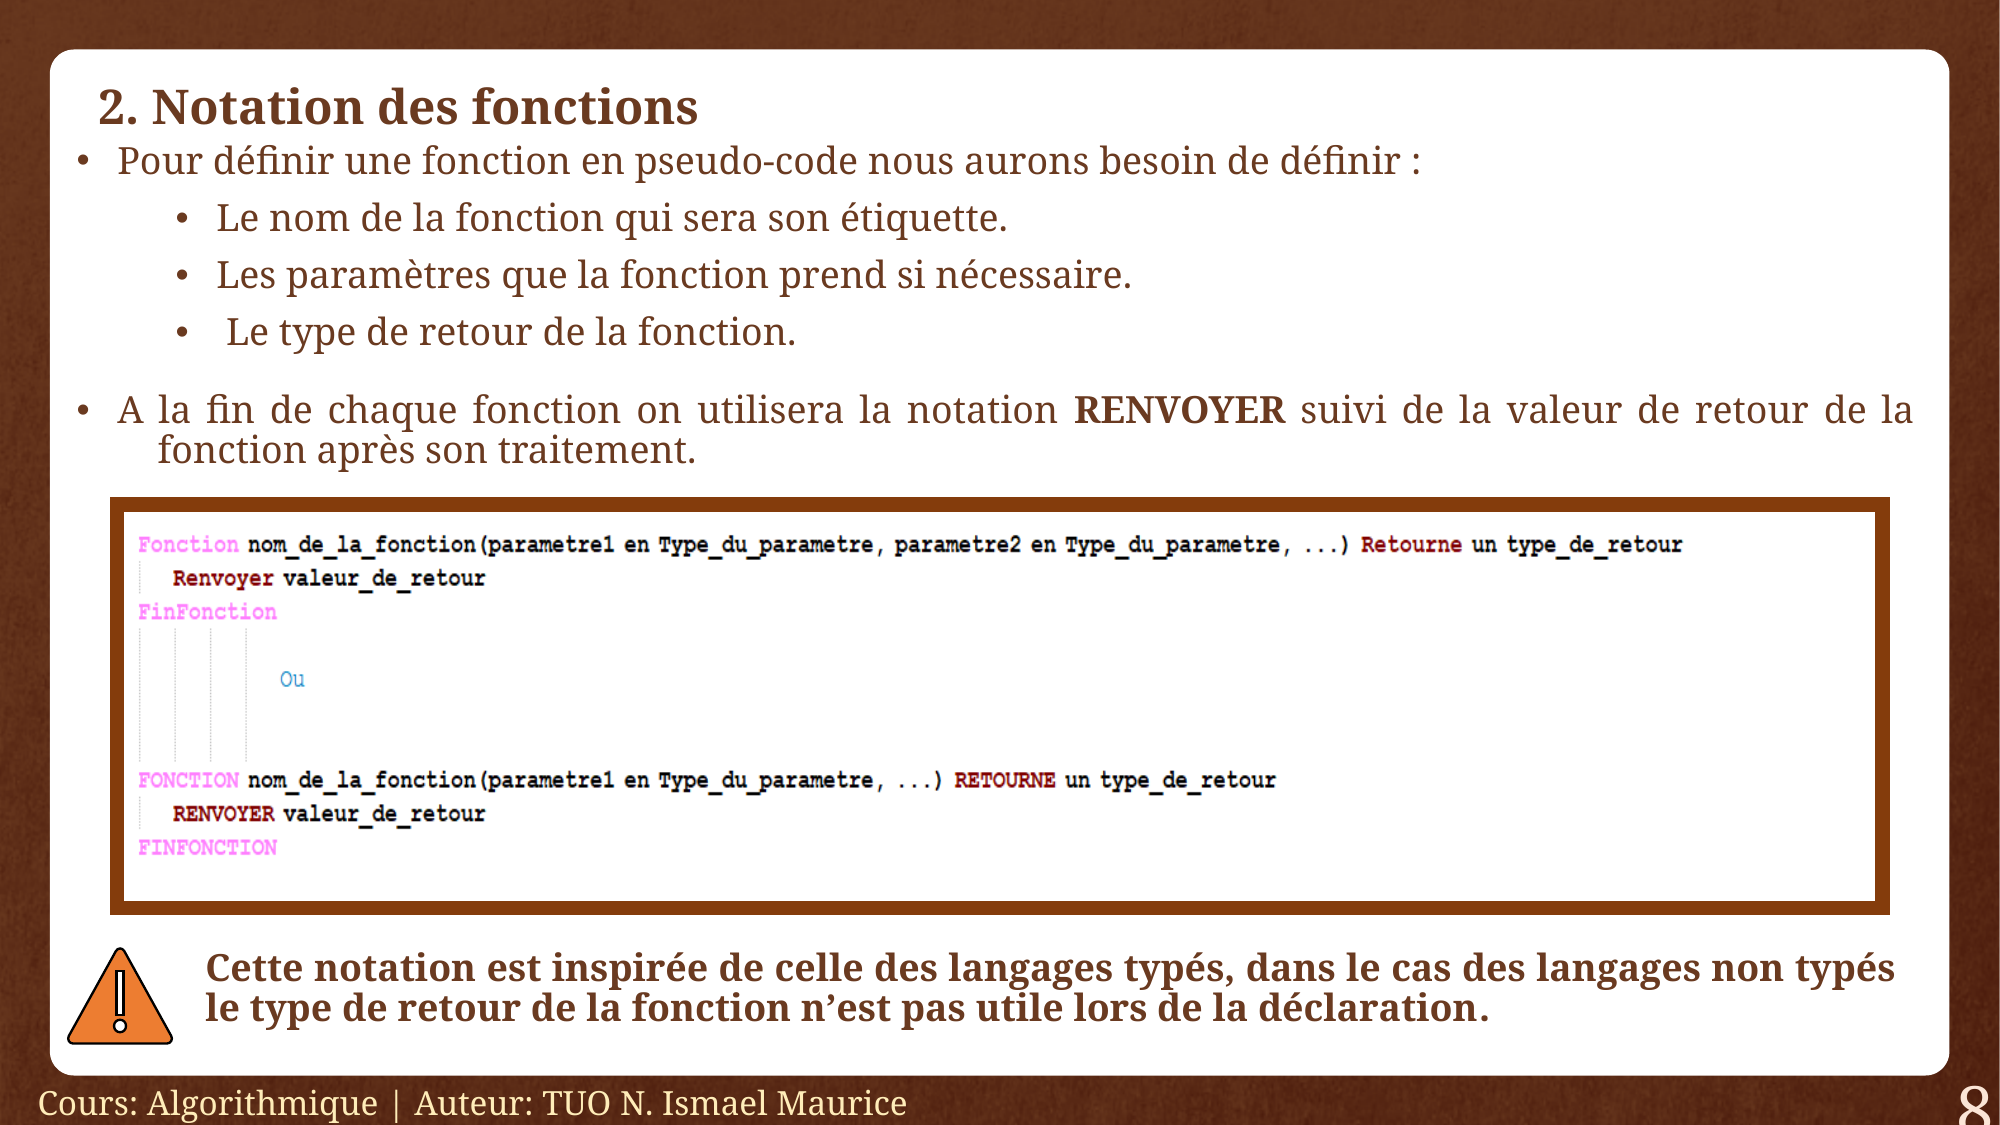

# 2. Notation des fonctions
Pour définir une fonction en pseudo-code nous aurons besoin de définir :
Le nom de la fonction qui sera son étiquette.
Les paramètres que la fonction prend si nécessaire.
 Le type de retour de la fonction.
A la fin de chaque fonction on utilisera la notation RENVOYER suivi de la valeur de retour de la fonction après son traitement.
Cette notation est inspirée de celle des langages typés, dans le cas des langages non typés le type de retour de la fonction n’est pas utile lors de la déclaration.
Cours: Algorithmique | Auteur: TUO N. Ismael Maurice